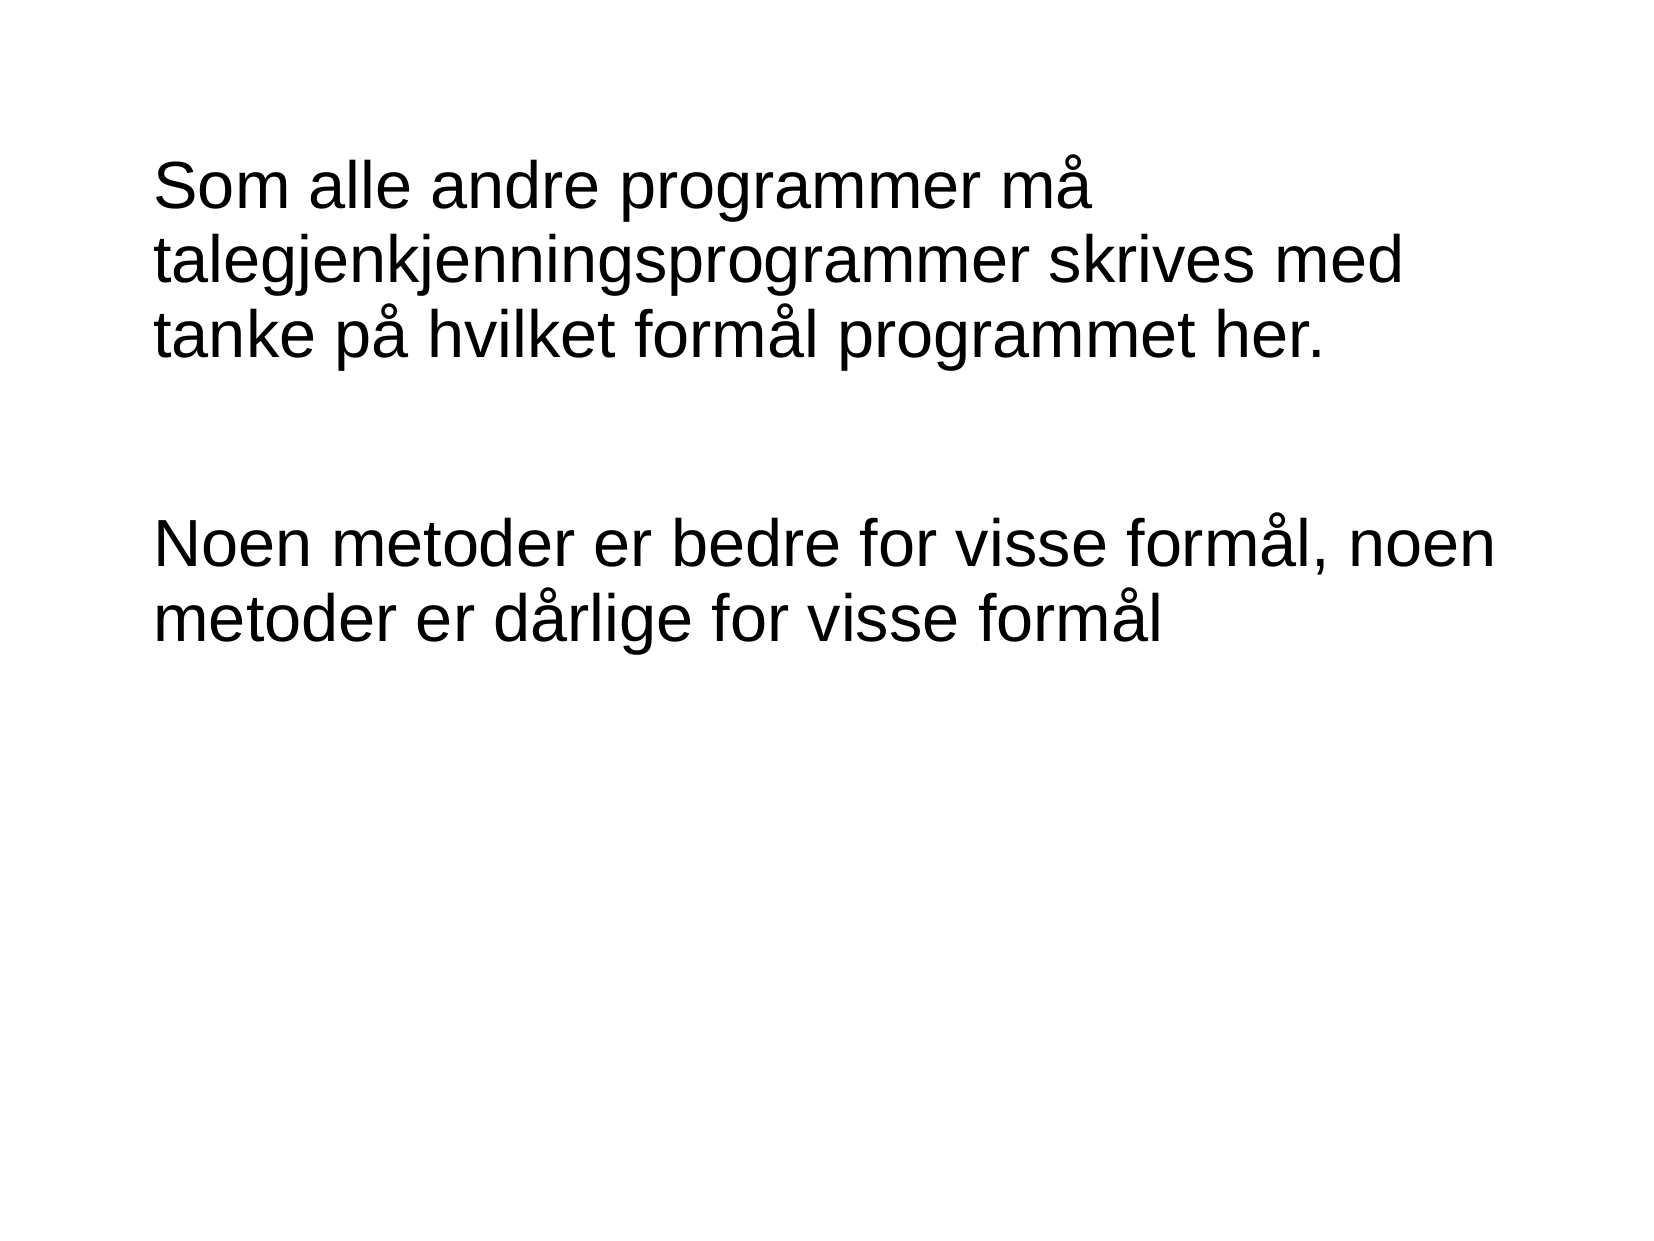

# Som alle andre programmer må talegjenkjenningsprogrammer skrives med tanke på hvilket formål programmet her.
Noen metoder er bedre for visse formål, noen metoder er dårlige for visse formål